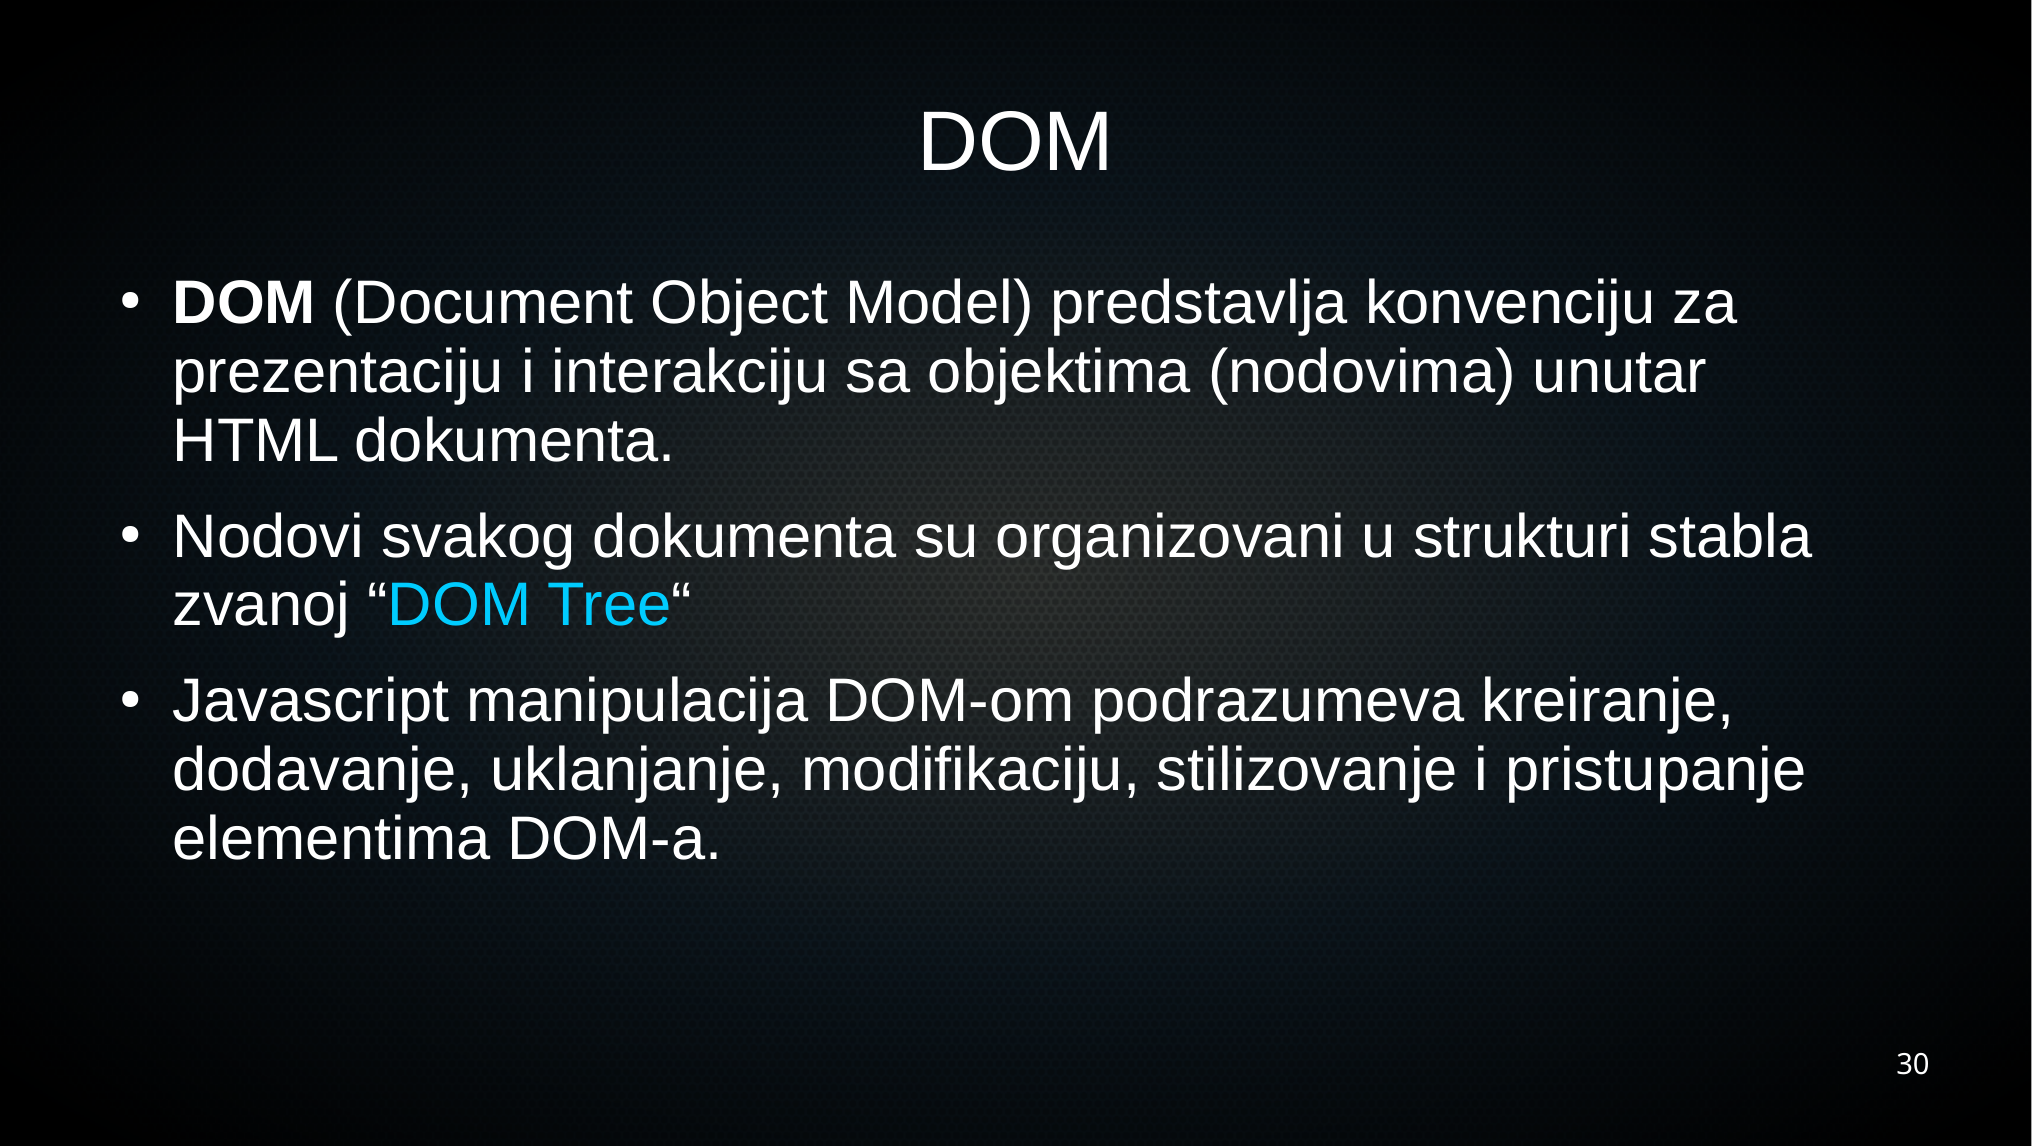

# DOM
DOM (Document Object Model) predstavlja konvenciju za prezentaciju i interakciju sa objektima (nodovima) unutar HTML dokumenta.
Nodovi svakog dokumenta su organizovani u strukturi stabla
zvanoj “DOM Tree“
Javascript manipulacija DOM-om podrazumeva kreiranje, dodavanje, uklanjanje, modifikaciju, stilizovanje i pristupanje elementima DOM-a.
30